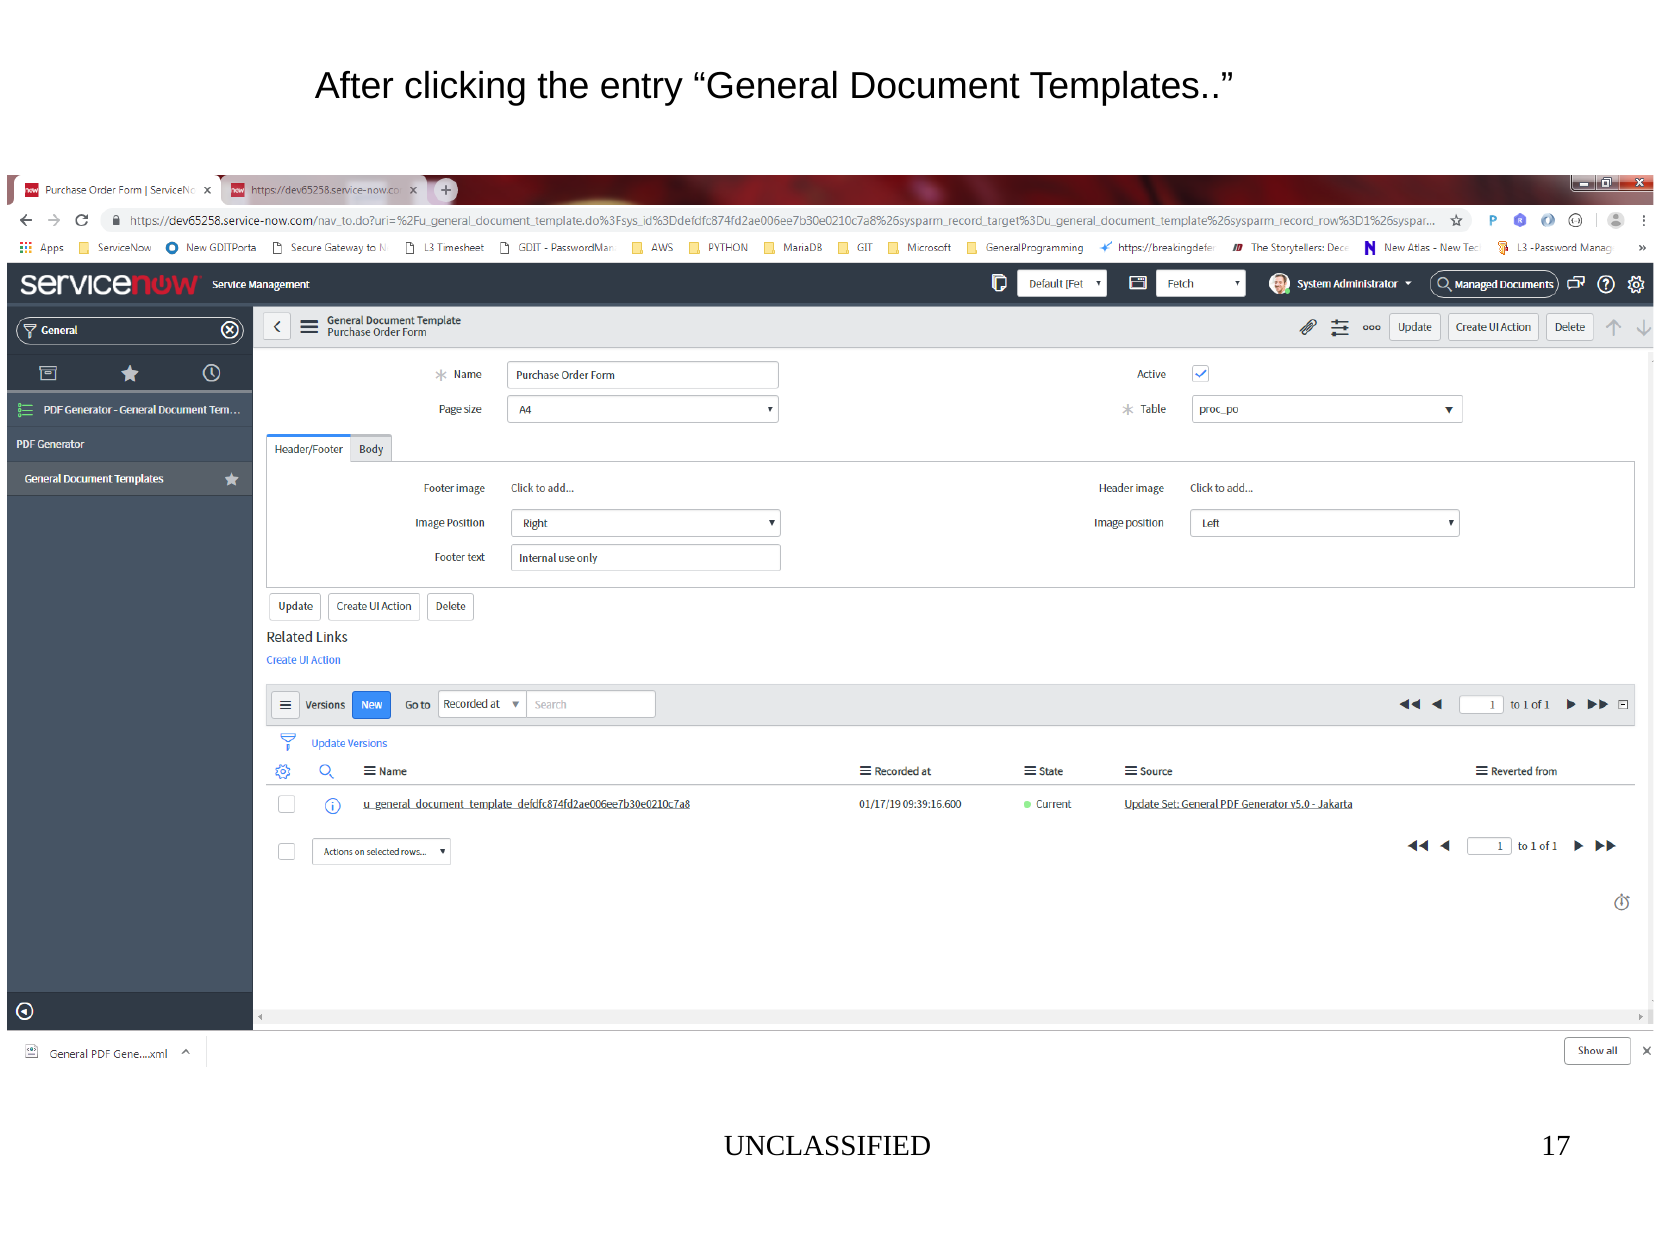

After clicking the entry “General Document Templates..”
UNCLASSIFIED
17